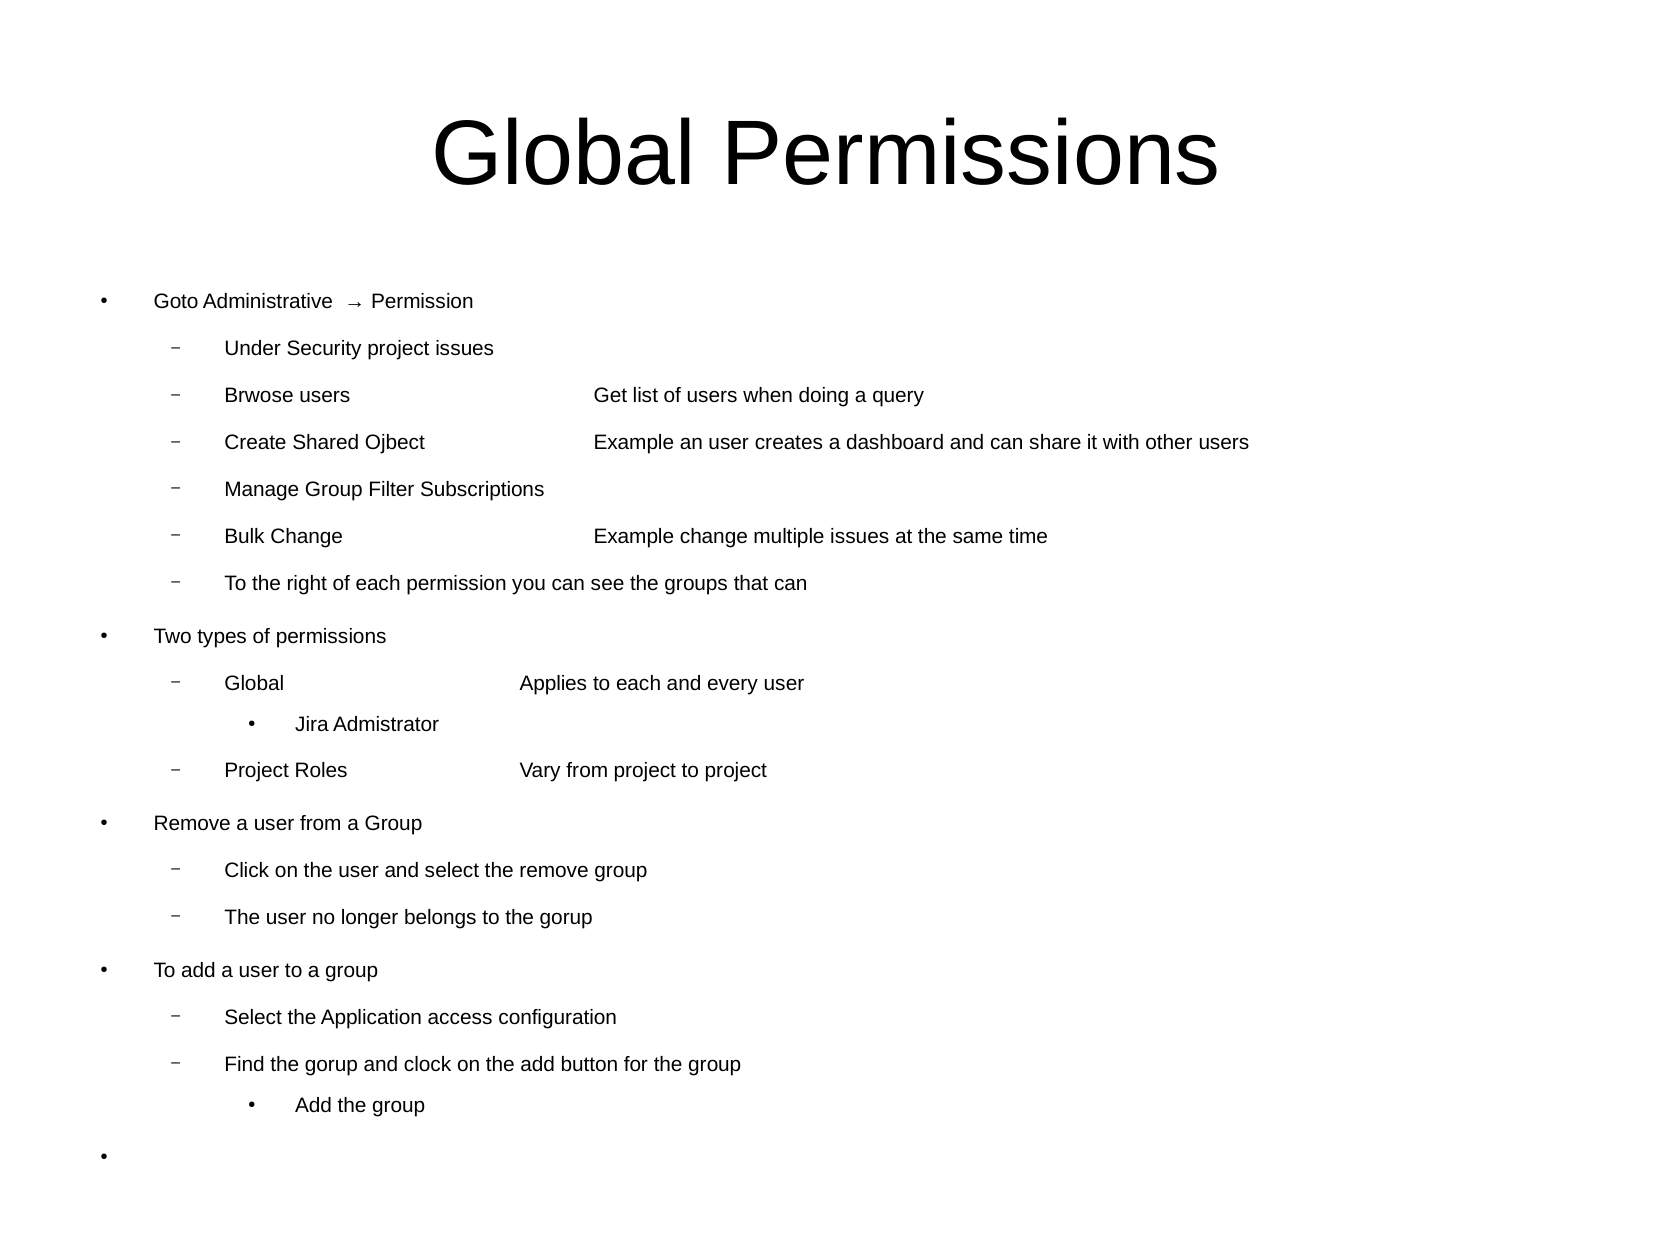

# Global Permissions
Goto Administrative → Permission
Under Security project issues
Brwose users				Get list of users when doing a query
Create Shared Ojbect			Example an user creates a dashboard and can share it with other users
Manage Group Filter Subscriptions
Bulk Change				Example change multiple issues at the same time
To the right of each permission you can see the groups that can
Two types of permissions
Global 				Applies to each and every user
Jira Admistrator
Project Roles			Vary from project to project
Remove a user from a Group
Click on the user and select the remove group
The user no longer belongs to the gorup
To add a user to a group
Select the Application access configuration
Find the gorup and clock on the add button for the group
Add the group